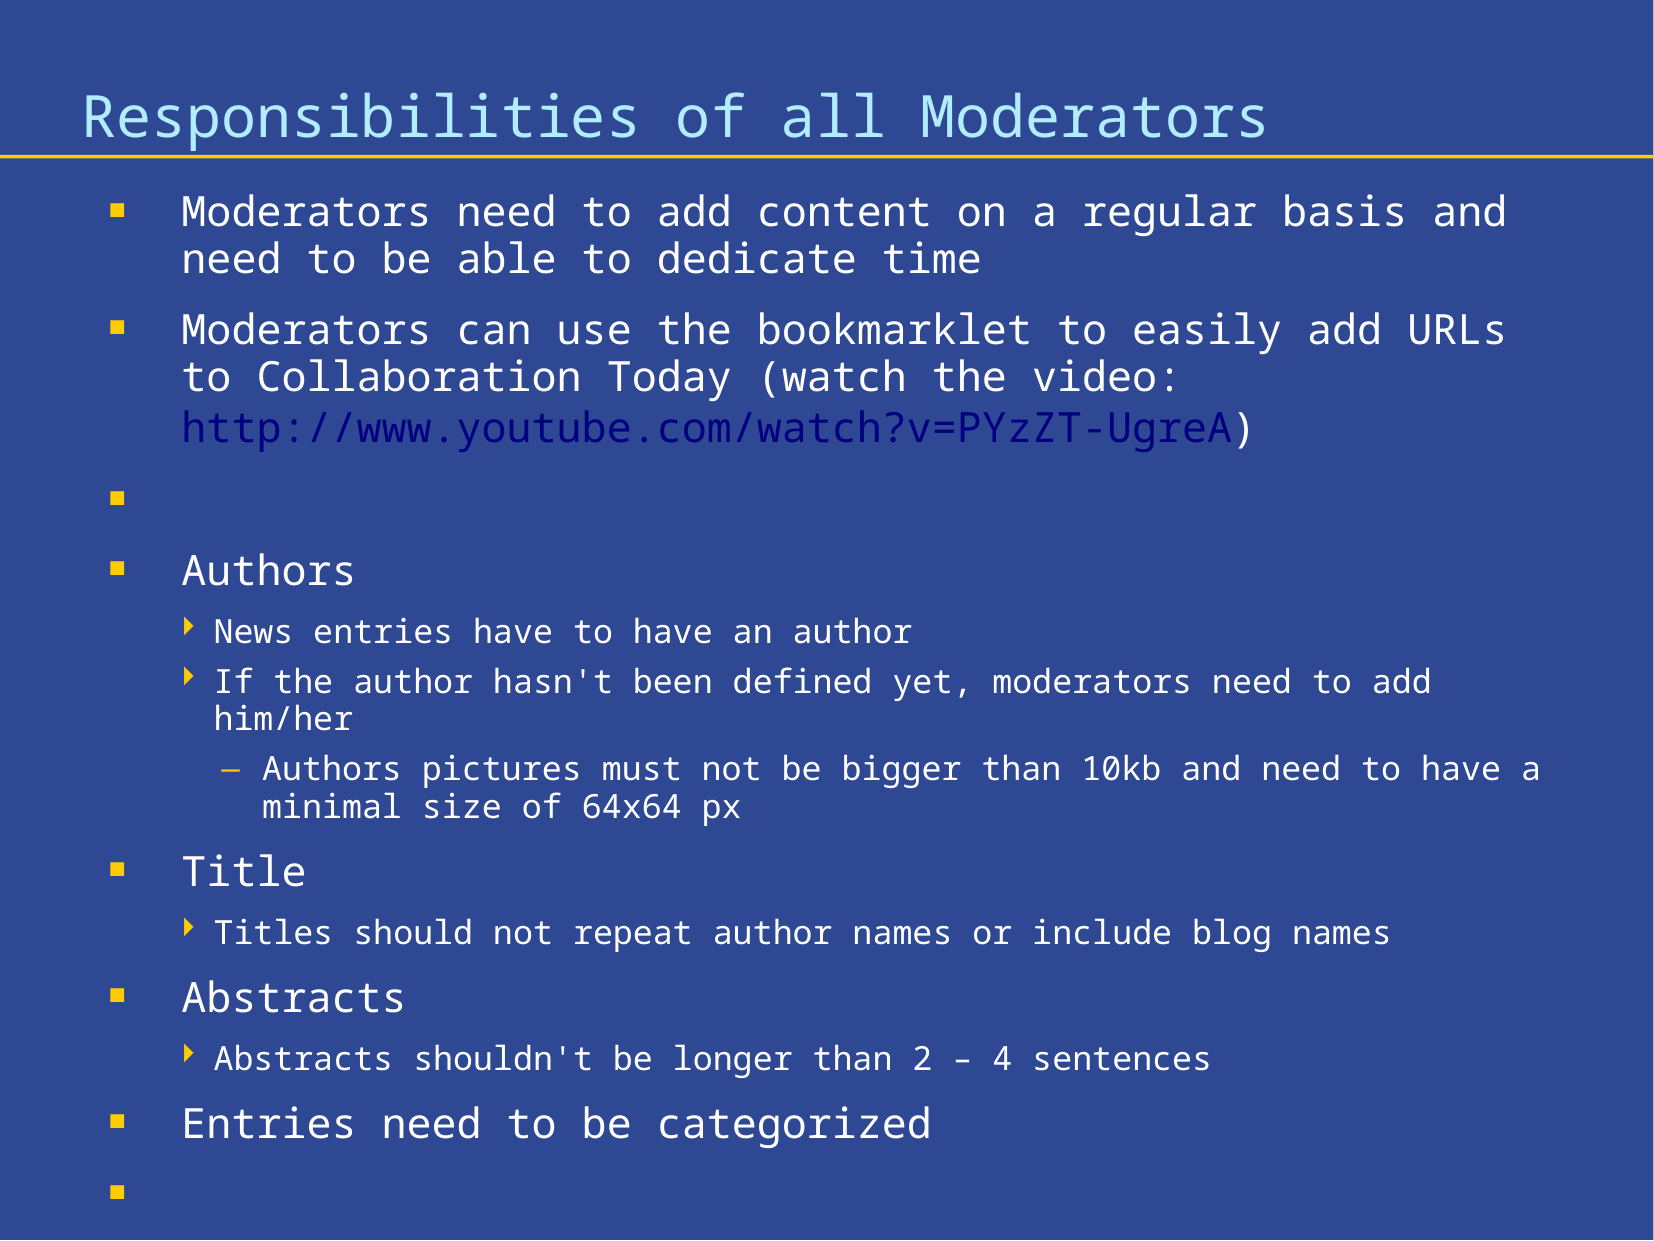

# Responsibilities of all Moderators
Moderators need to add content on a regular basis and need to be able to dedicate time
Moderators can use the bookmarklet to easily add URLs to Collaboration Today (watch the video: http://www.youtube.com/watch?v=PYzZT-UgreA)
Authors
News entries have to have an author
If the author hasn't been defined yet, moderators need to add him/her
Authors pictures must not be bigger than 10kb and need to have a minimal size of 64x64 px
Title
Titles should not repeat author names or include blog names
Abstracts
Abstracts shouldn't be longer than 2 – 4 sentences
Entries need to be categorized